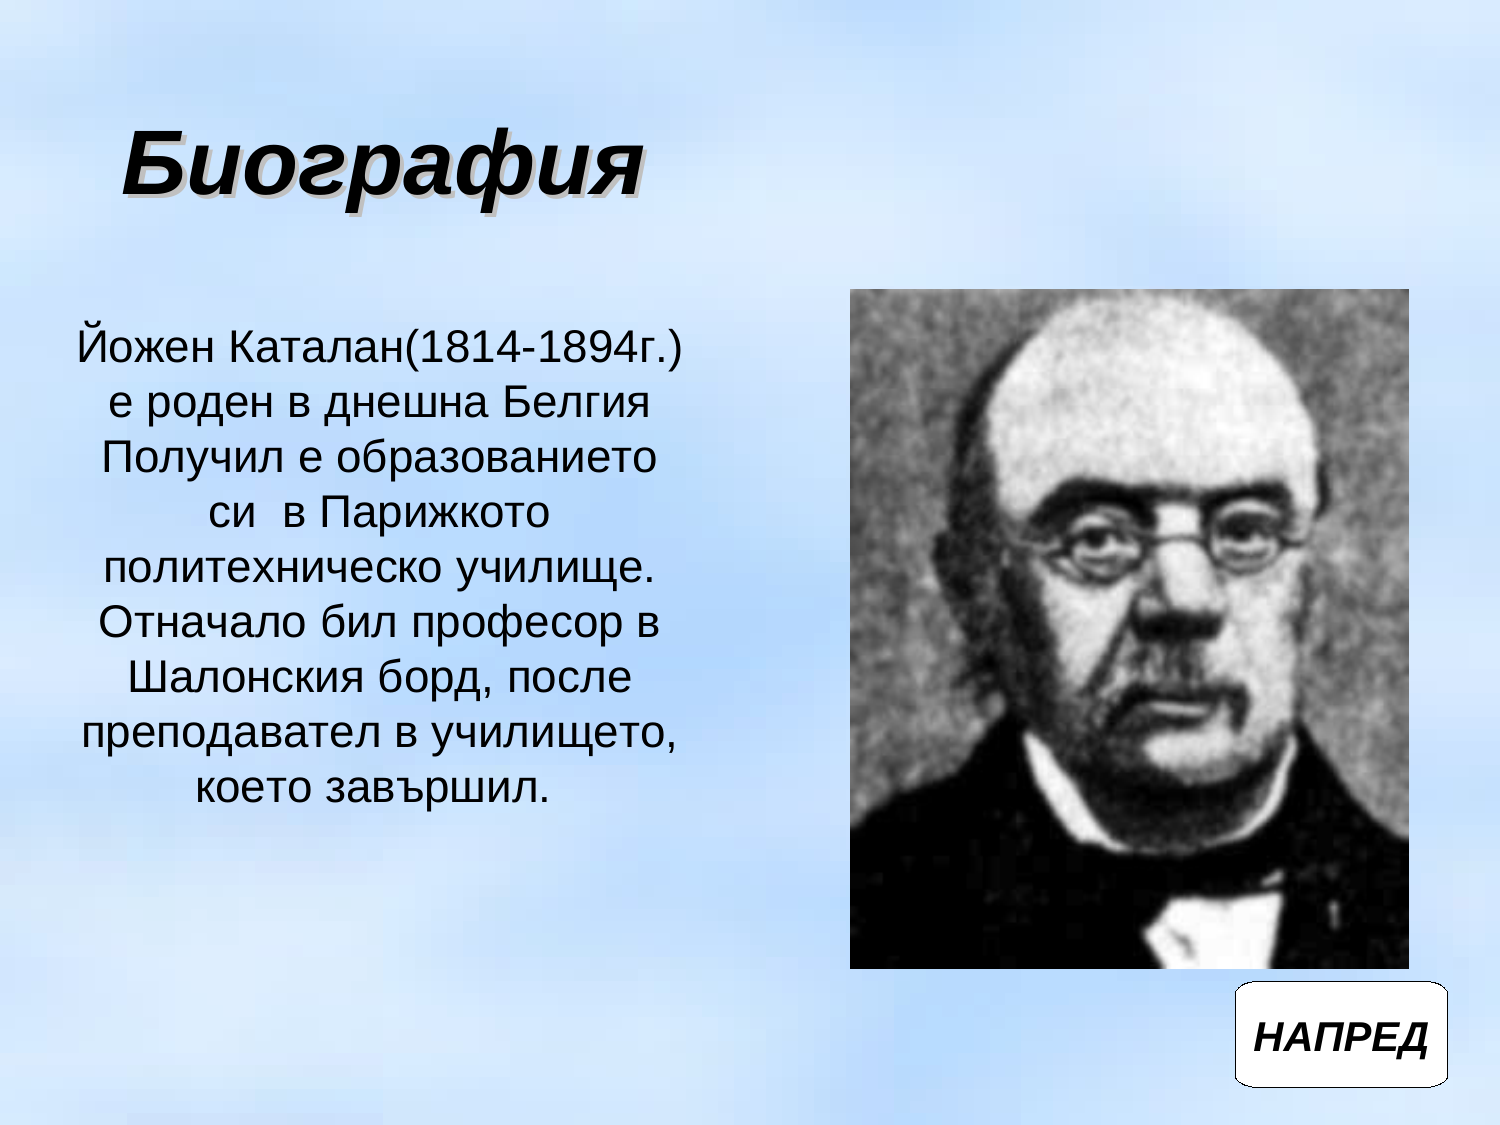

Биография
# Йожен Каталан(1814-1894г.) е роден в днешна Белгия Получил е образованието си в Парижкото политехническо училище. Отначало бил професор в Шалонския борд, после преподавател в училището, което завършил.
НАПРЕД